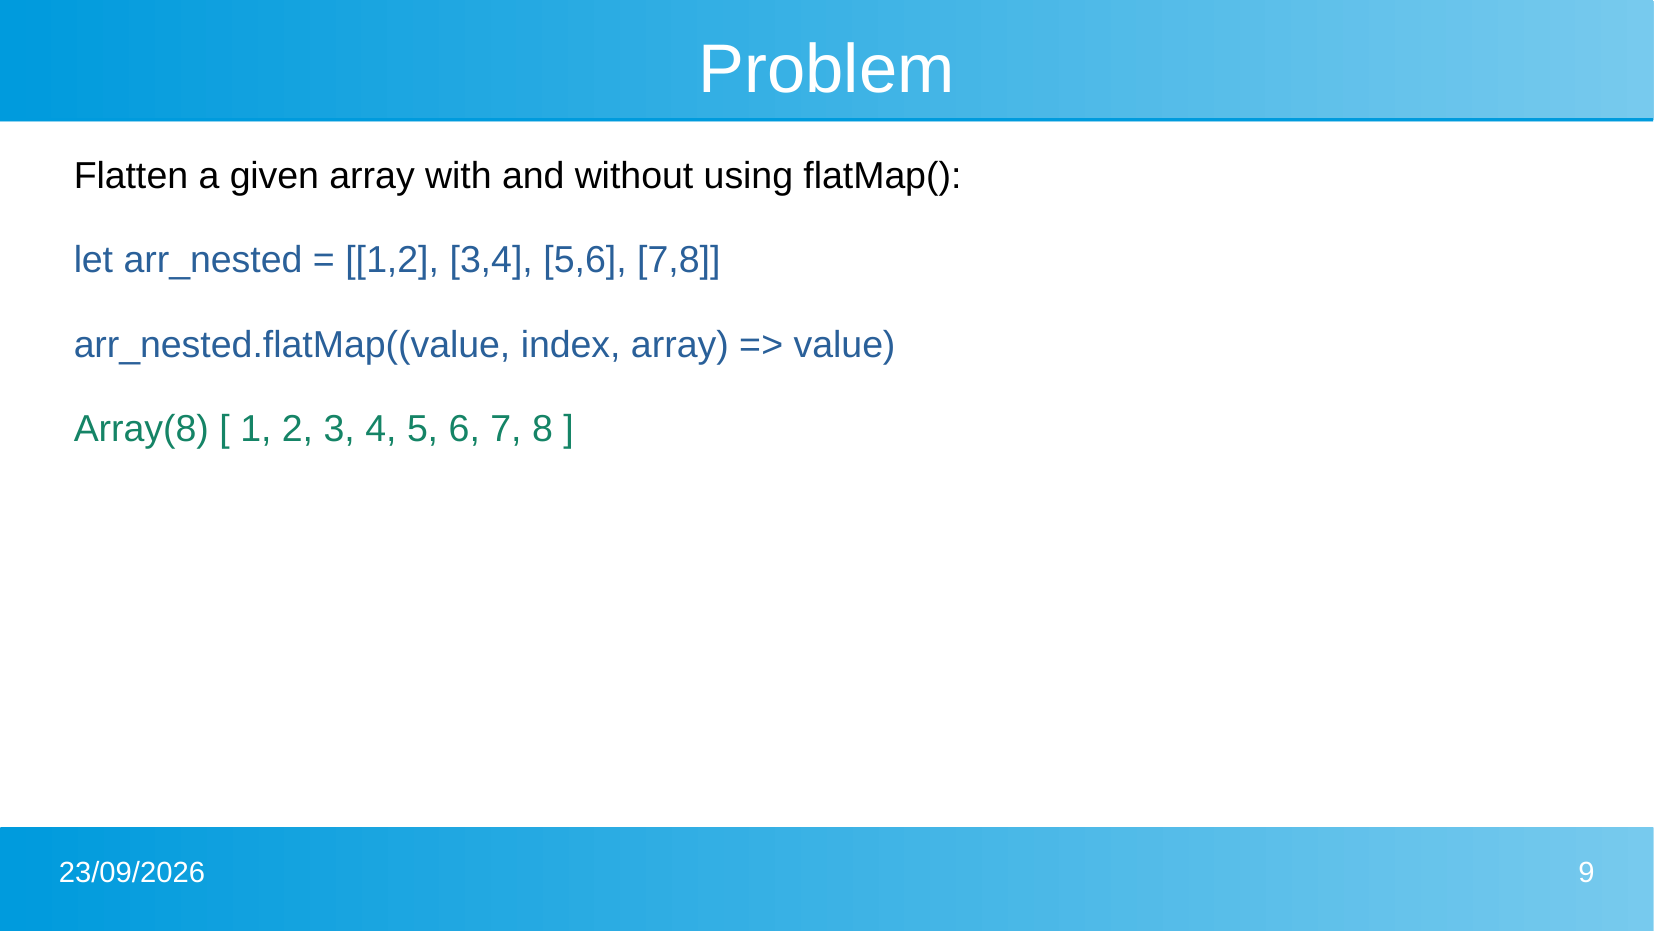

# Problem
Flatten a given array with and without using flatMap():
let arr_nested = [[1,2], [3,4], [5,6], [7,8]]
arr_nested.flatMap((value, index, array) => value)
Array(8) [ 1, 2, 3, 4, 5, 6, 7, 8 ]
9